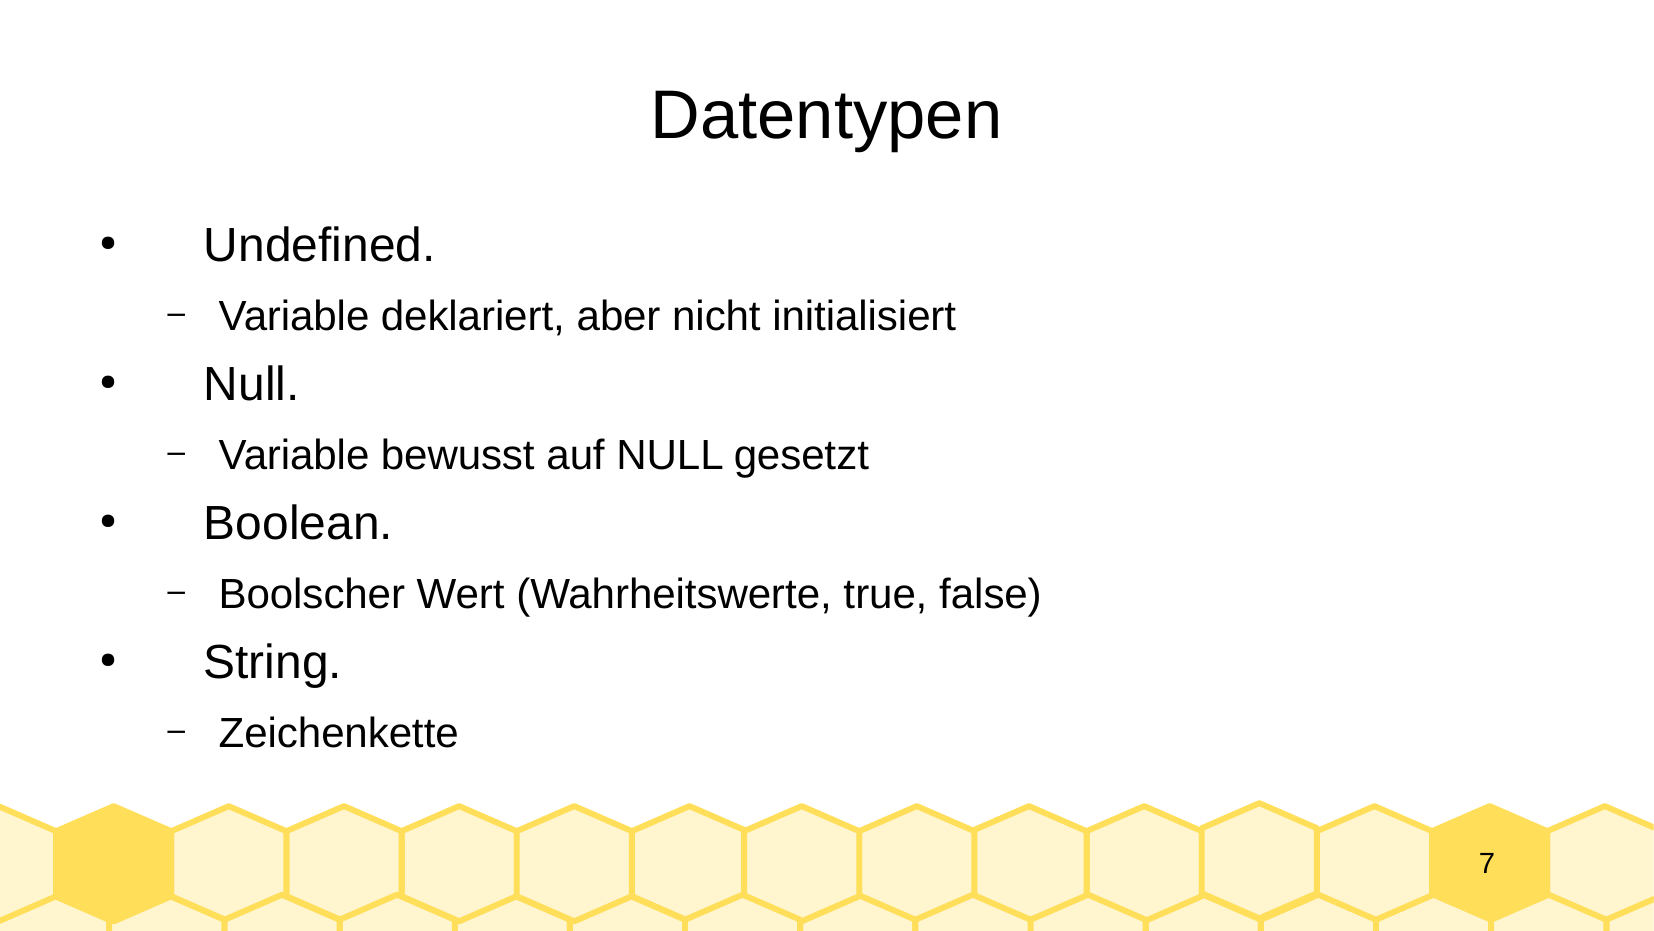

# Datentypen
 Undefined.
Variable deklariert, aber nicht initialisiert
 Null.
Variable bewusst auf NULL gesetzt
 Boolean.
Boolscher Wert (Wahrheitswerte, true, false)
 String.
Zeichenkette